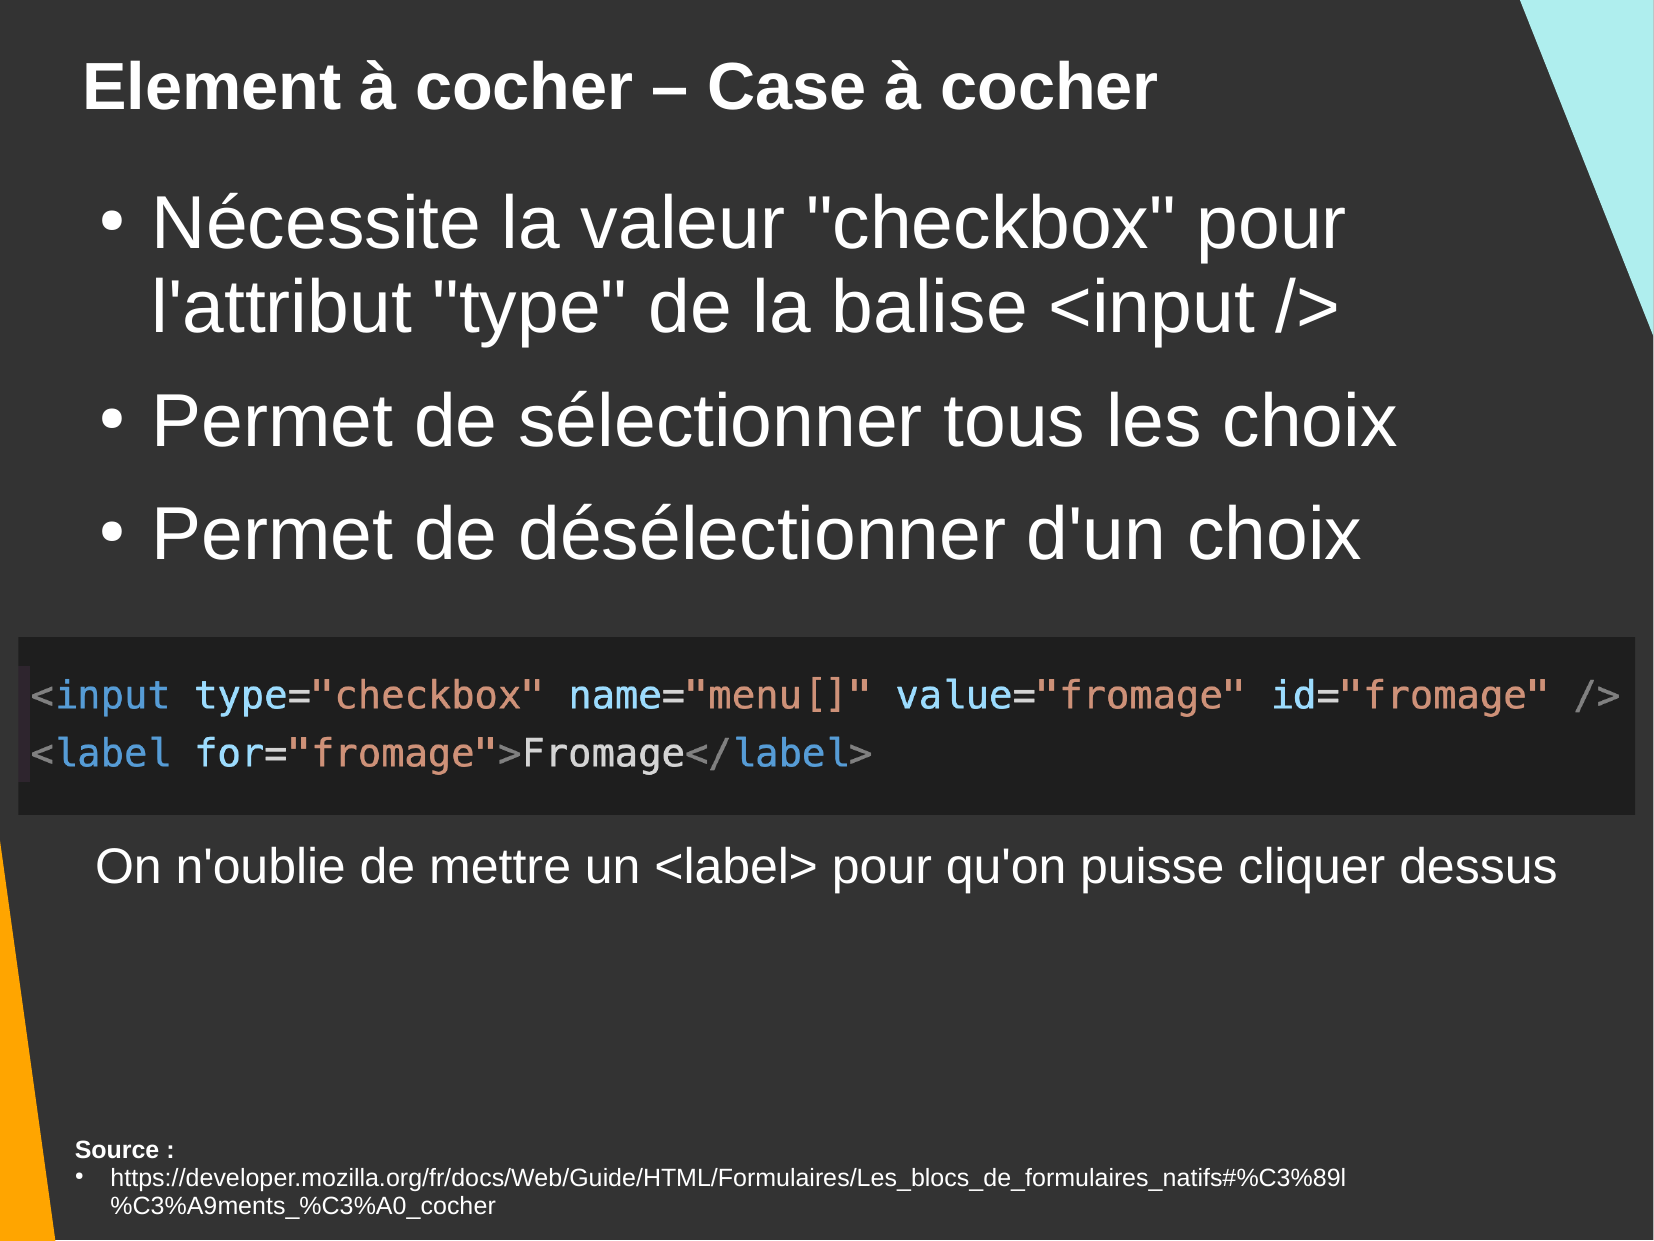

# Element à cocher – Case à cocher
Nécessite la valeur "checkbox" pour l'attribut "type" de la balise <input />
Permet de sélectionner tous les choix
Permet de désélectionner d'un choix
On n'oublie de mettre un <label> pour qu'on puisse cliquer dessus
Source :
https://developer.mozilla.org/fr/docs/Web/Guide/HTML/Formulaires/Les_blocs_de_formulaires_natifs#%C3%89l%C3%A9ments_%C3%A0_cocher